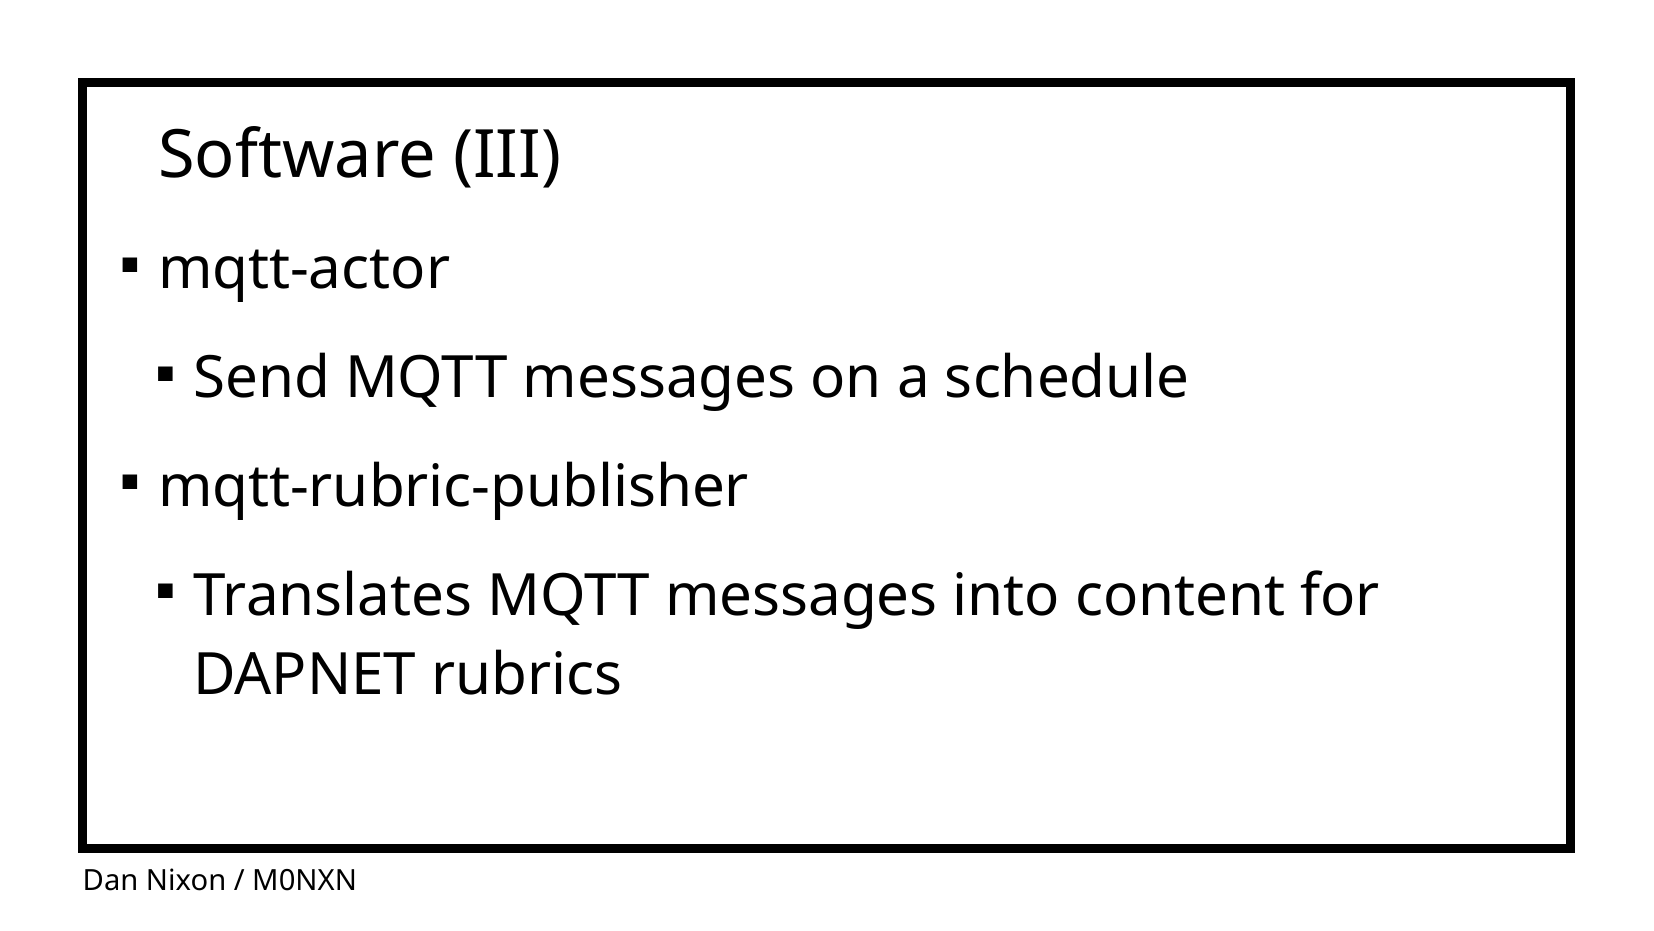

# Software (III)
mqtt-actor
Send MQTT messages on a schedule
mqtt-rubric-publisher
Translates MQTT messages into content for DAPNET rubrics